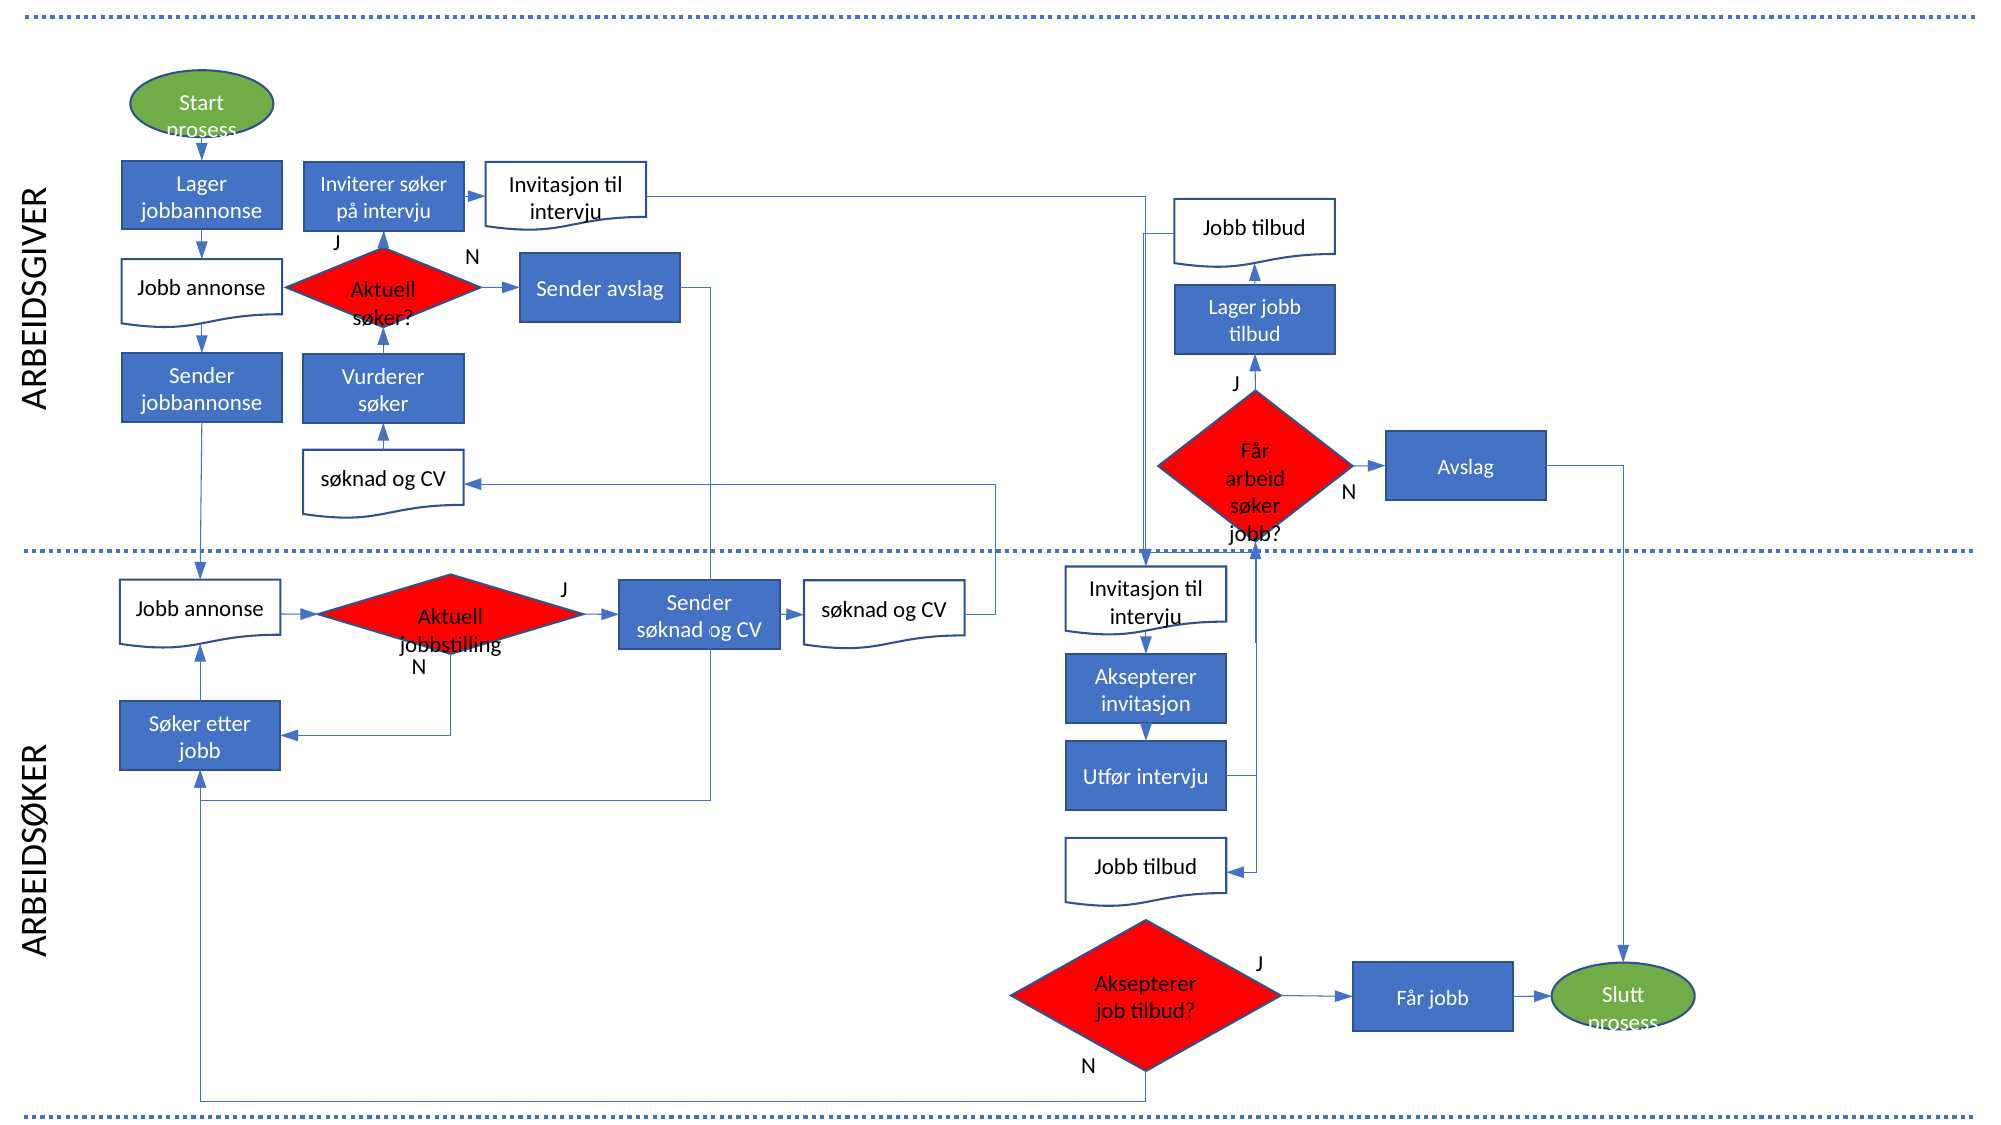

Start prosess
Lager jobbannonse
Inviterer søker på intervju
Invitasjon til intervju
Jobb tilbud
J
N
ARBEIDSGIVER
Aktuell søker?
Sender avslag
Jobb annonse
Lager jobb tilbud
Sender jobbannonse
Vurderer søker
J
Får arbeidsøker jobb?
Avslag
søknad og CV
N
Invitasjon til intervju
J
Aktuell jobbstilling
Jobb annonse
Sender søknad og CV
søknad og CV
N
Aksepterer invitasjon
Søker etter jobb
Utfør intervju
ARBEIDSØKER
Jobb tilbud
Aksepterer job tilbud?
J
Får jobb
Slutt prosess
N